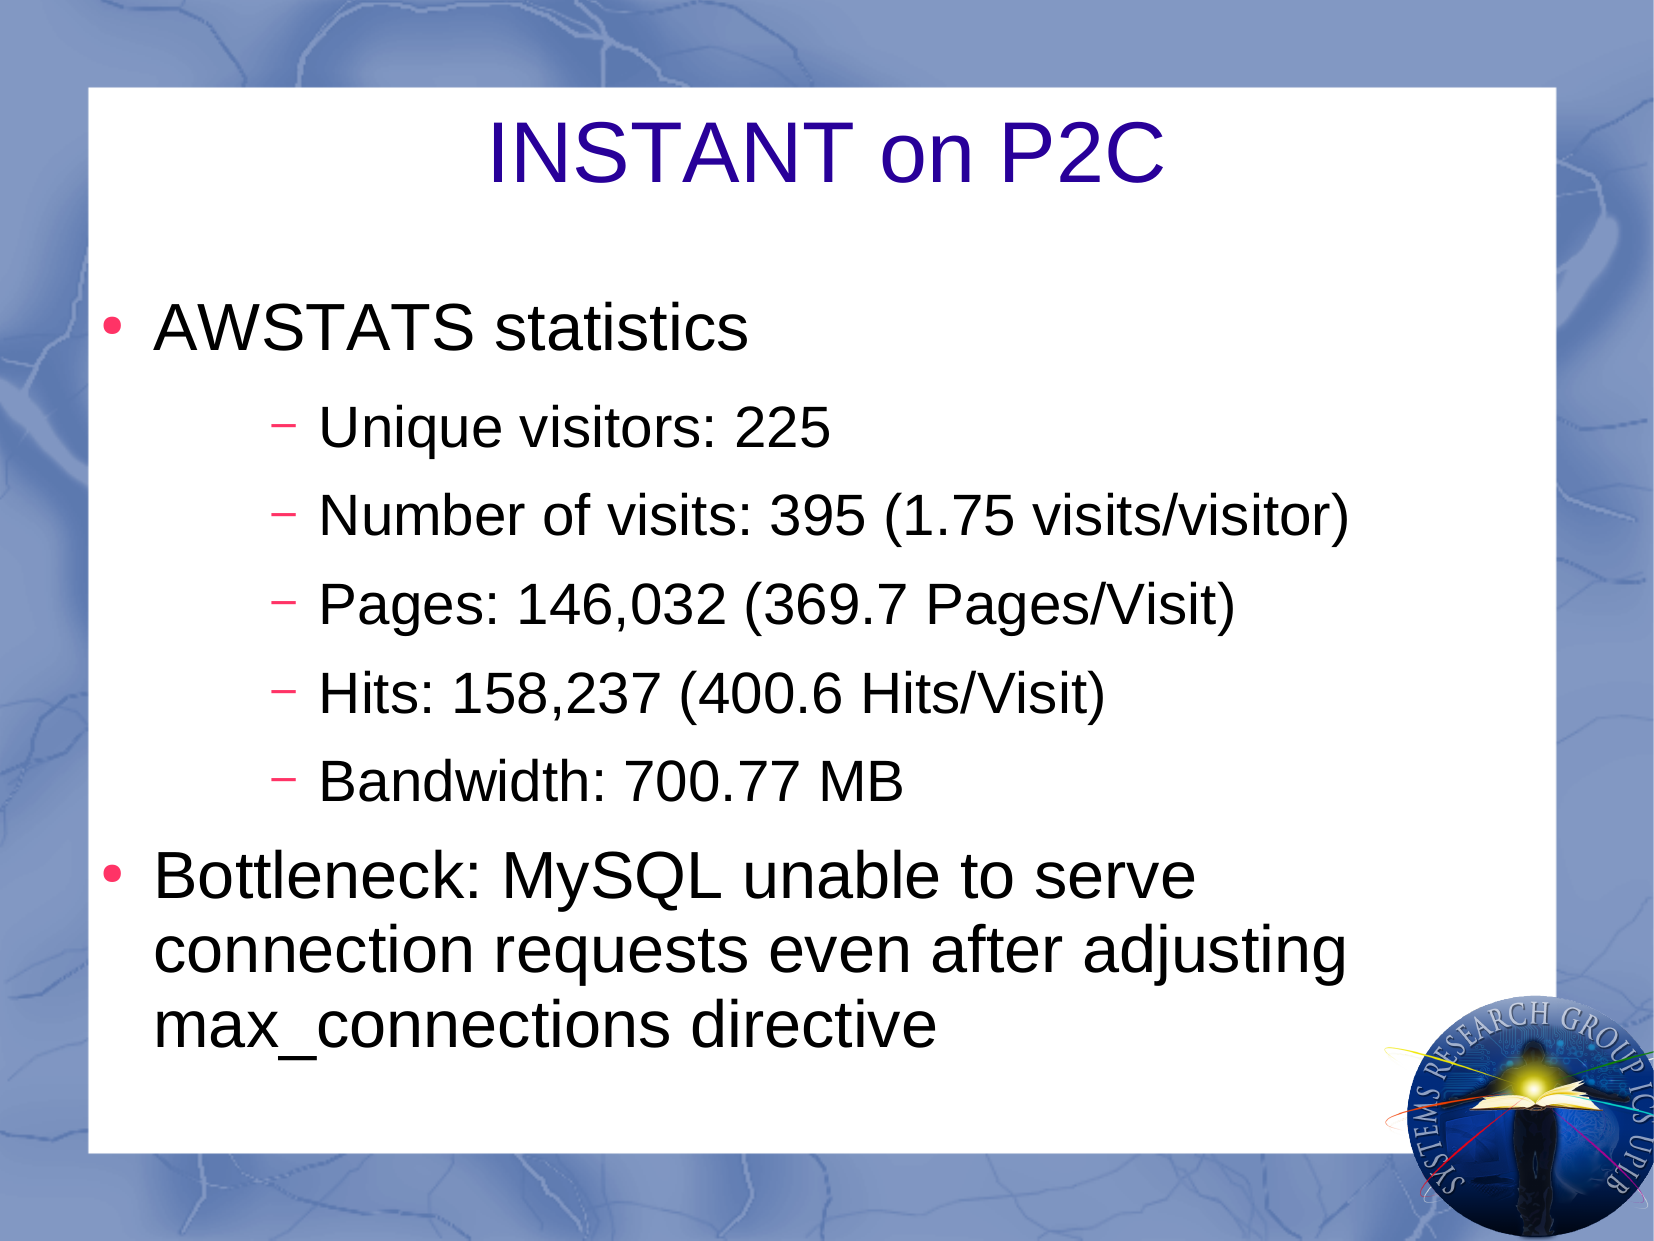

# INSTANT on P2C
AWSTATS statistics
Unique visitors: 225
Number of visits: 395 (1.75 visits/visitor)
Pages: 146,032 (369.7 Pages/Visit)
Hits: 158,237 (400.6 Hits/Visit)
Bandwidth: 700.77 MB
Bottleneck: MySQL unable to serve connection requests even after adjusting max_connections directive